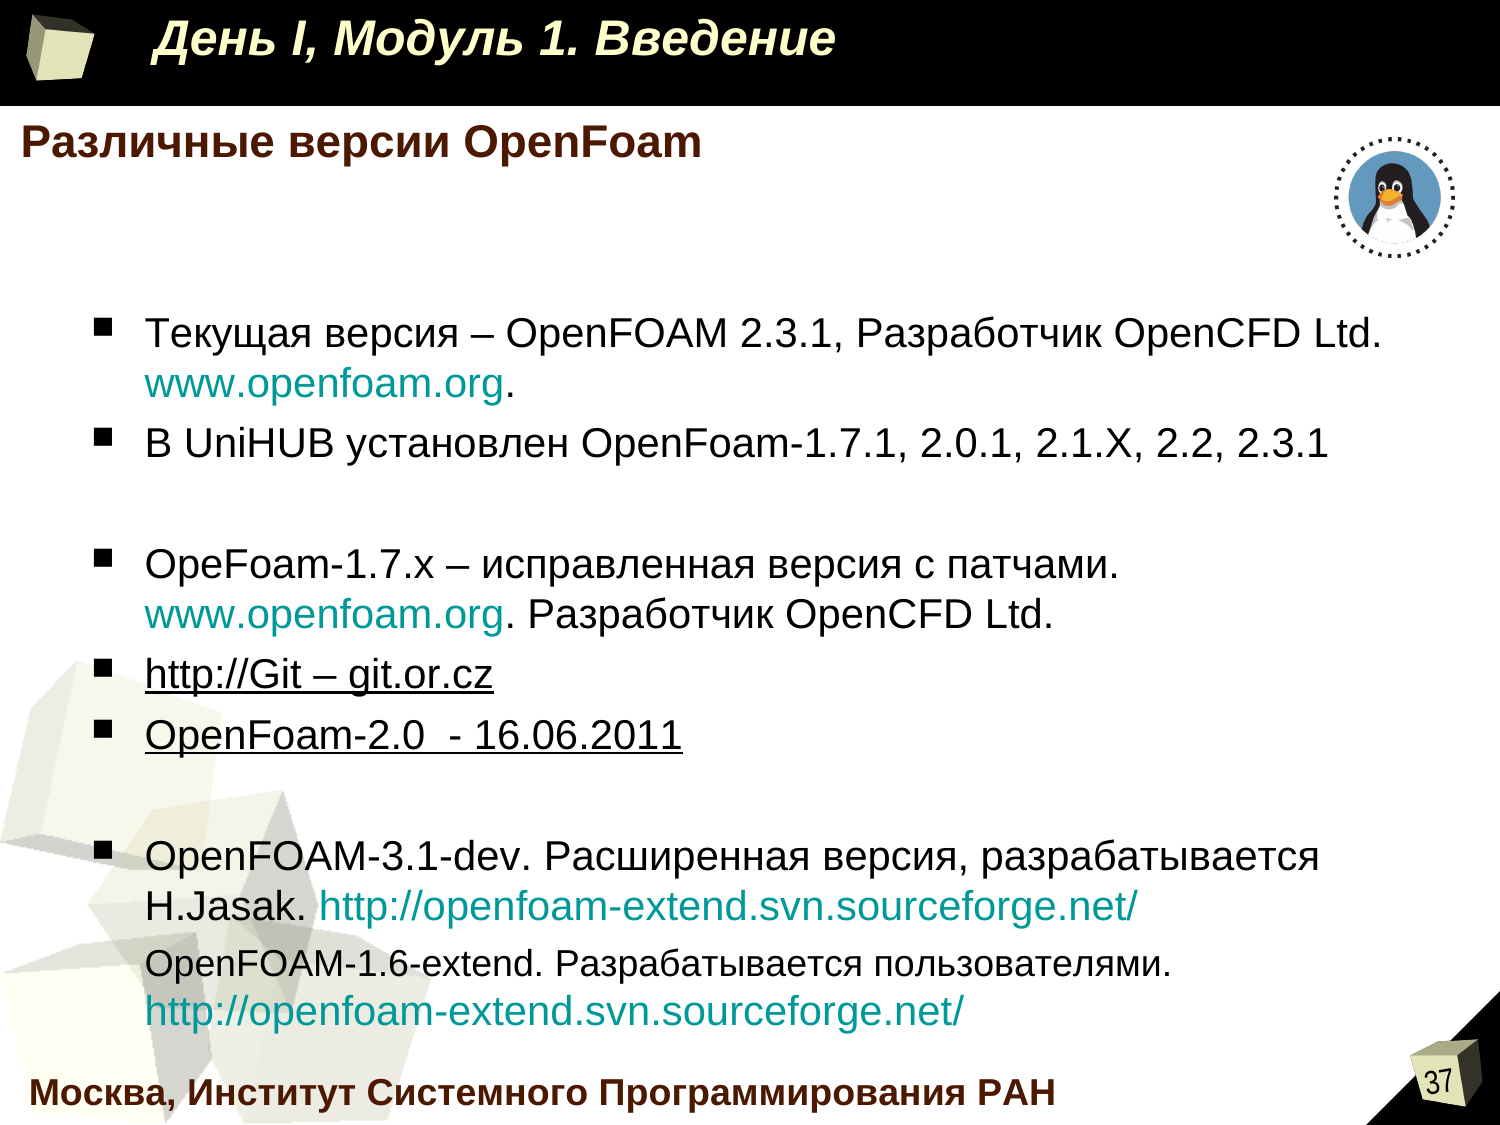

Различные версии OpenFoam
# Текущая версия – OpenFOAM 2.3.1, Разработчик OpenCFD Ltd. www.openfoam.org.
В UniHUB установлен OpenFoam-1.7.1, 2.0.1, 2.1.Х, 2.2, 2.3.1
OpeFoam-1.7.x – исправленная версия с патчами. www.openfoam.org. Разработчик OpenCFD Ltd.
http://Git – git.or.cz
OpenFoam-2.0 - 16.06.2011
OpenFOAM-3.1-dev. Расширенная версия, разрабатывается H.Jasak. http://openfoam-extend.svn.sourceforge.net/
OpenFOAM-1.6-extend. Разрабатывается пользователями. http://openfoam-extend.svn.sourceforge.net/